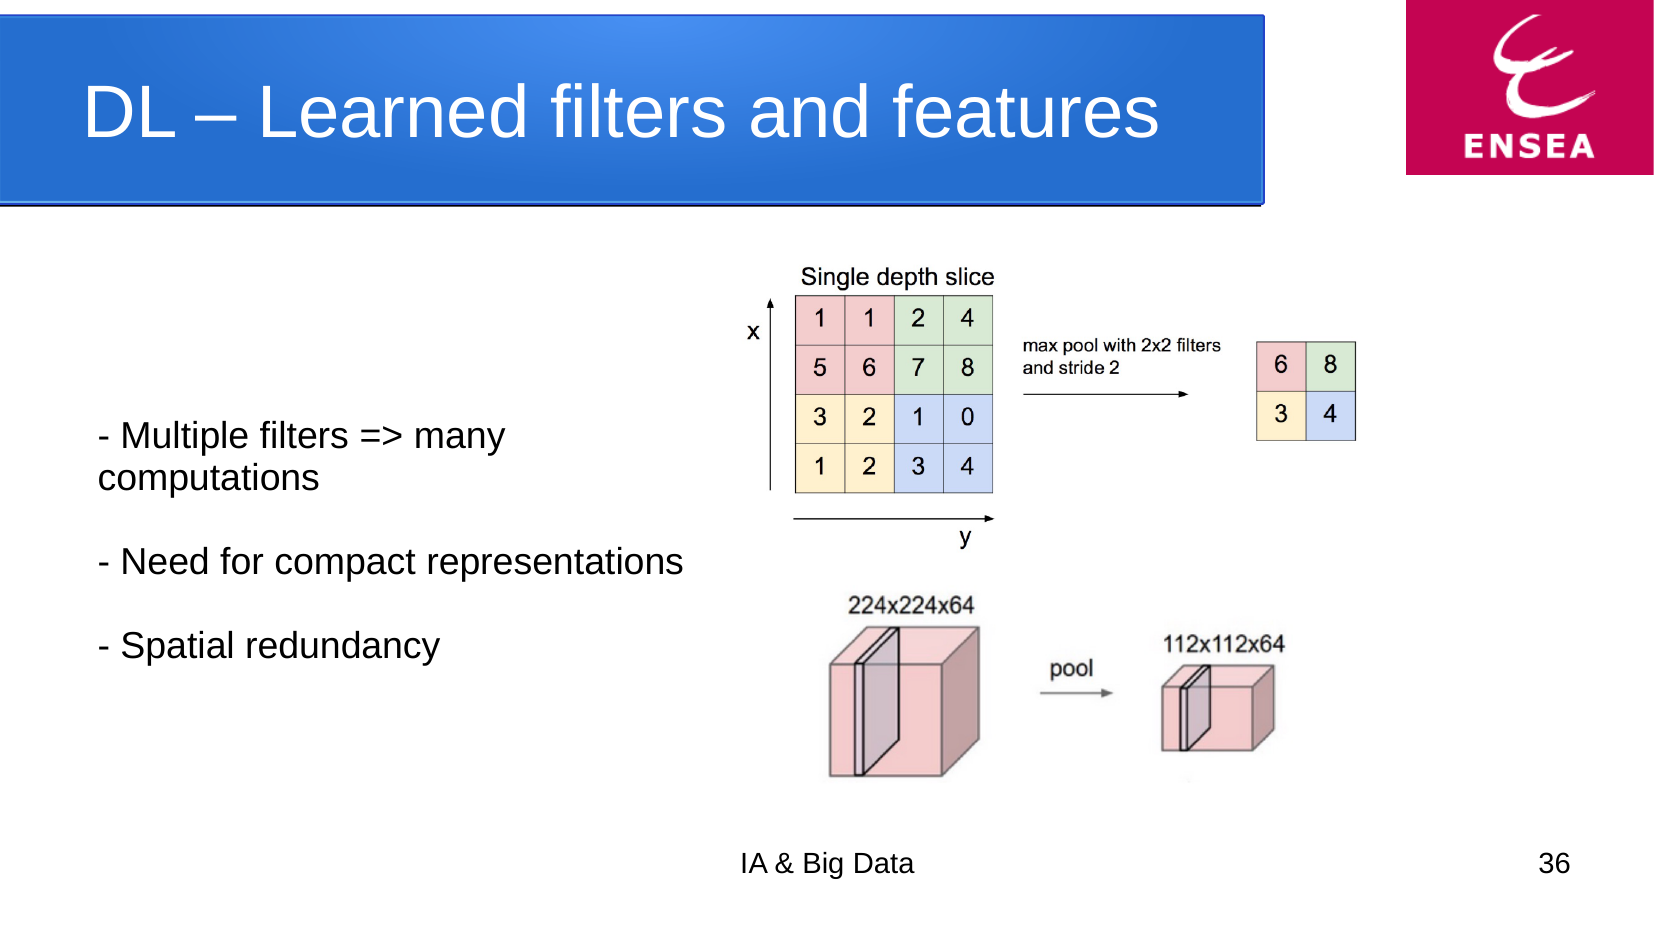

# DL – Learned filters and features
- Multiple filters => many computations
- Need for compact representations
- Spatial redundancy
IA & Big Data
36